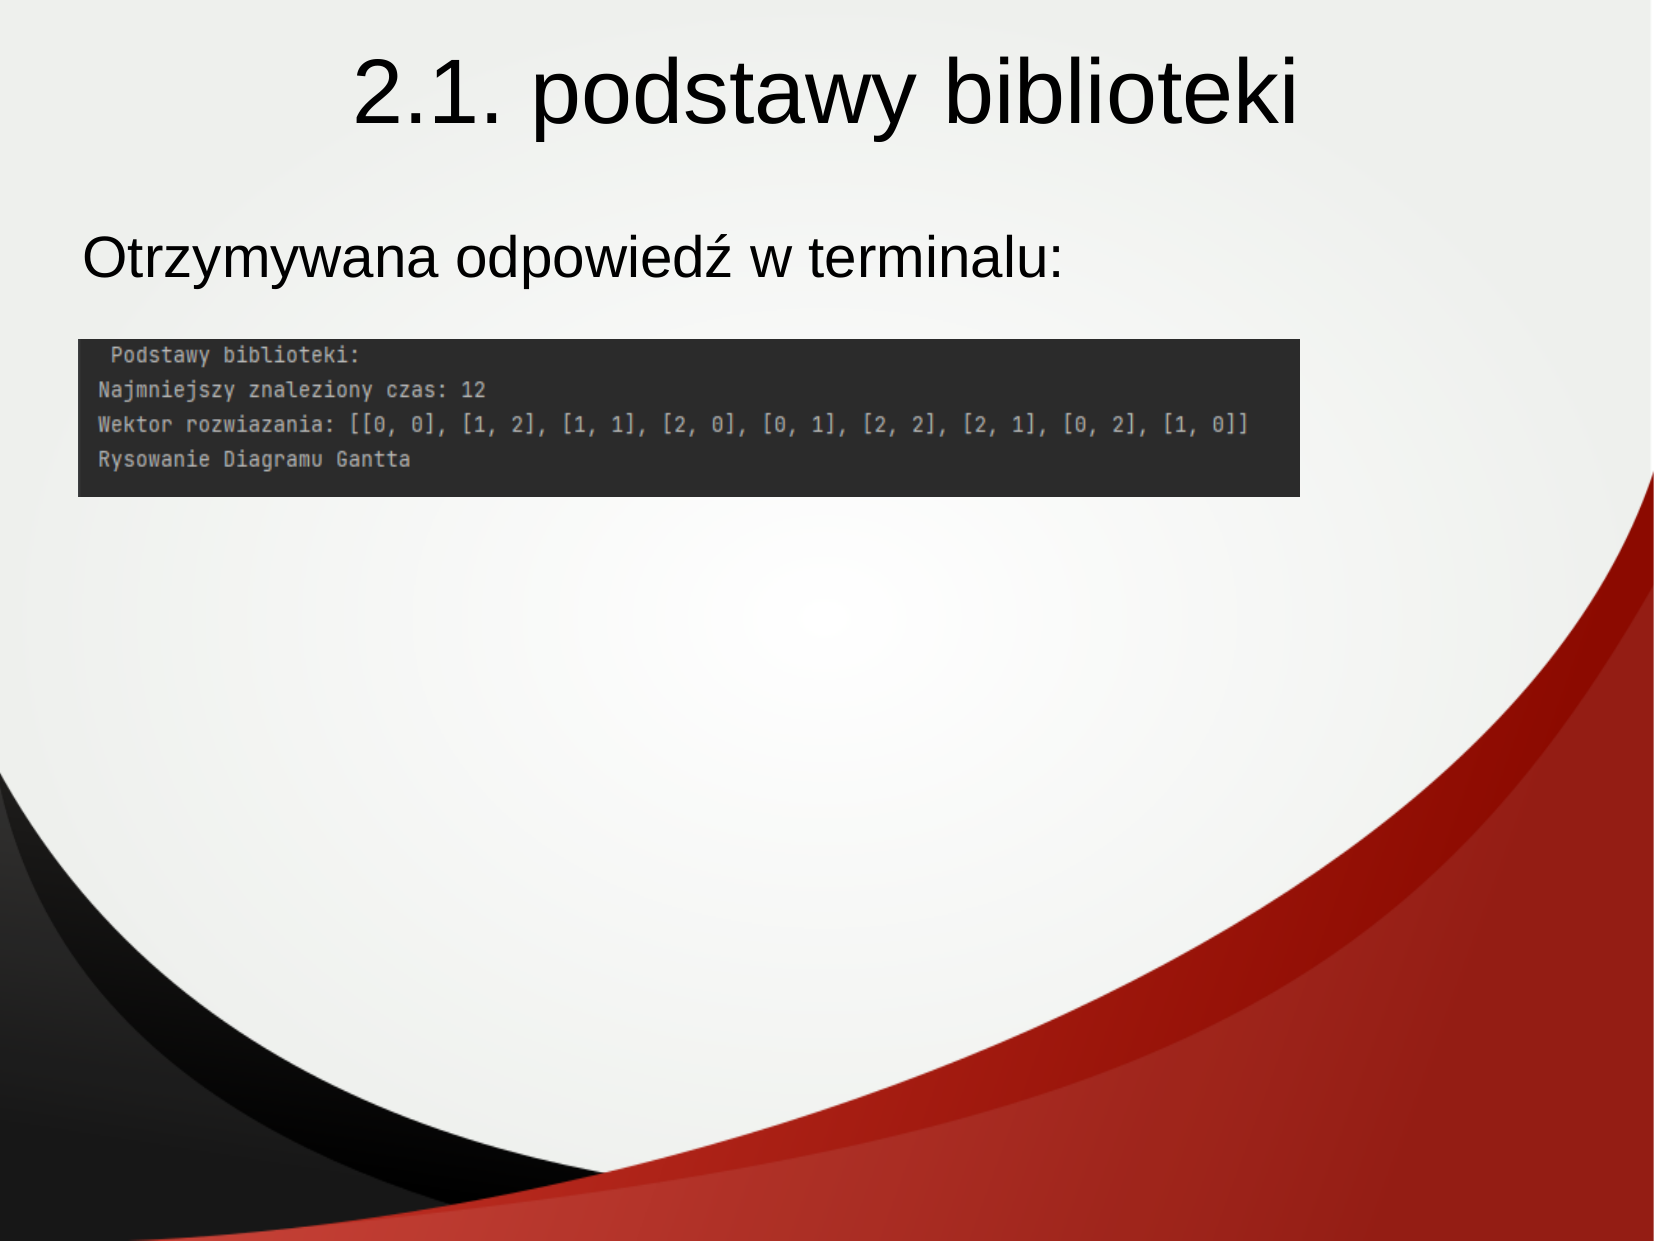

# 2.1. podstawy biblioteki
Otrzymywana odpowiedź w terminalu: